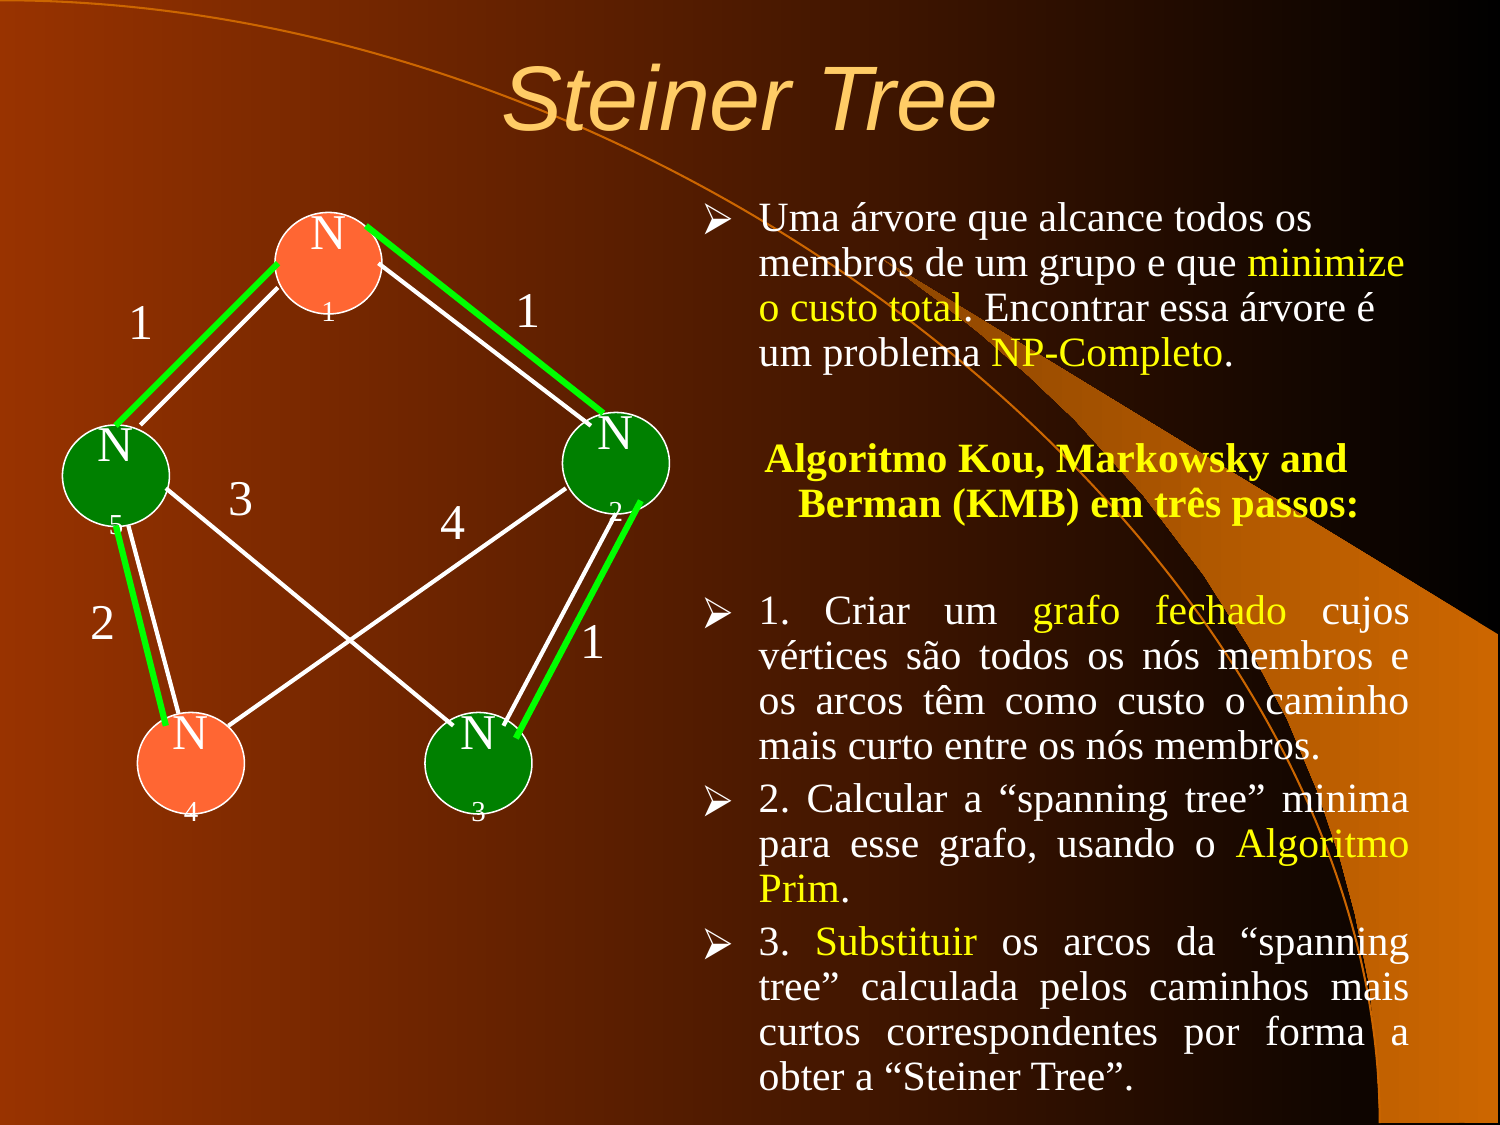

# Steiner Tree
Uma árvore que alcance todos os membros de um grupo e que minimize o custo total. Encontrar essa árvore é um problema NP-Completo.
Algoritmo Kou, Markowsky and Berman (KMB) em três passos:
1. Criar um grafo fechado cujos vértices são todos os nós membros e os arcos têm como custo o caminho mais curto entre os nós membros.
2. Calcular a “spanning tree” minima para esse grafo, usando o Algoritmo Prim.
3. Substituir os arcos da “spanning tree” calculada pelos caminhos mais curtos correspondentes por forma a obter a “Steiner Tree”.
N1
N2
N5
N4
N3
1
1
3
4
2
1